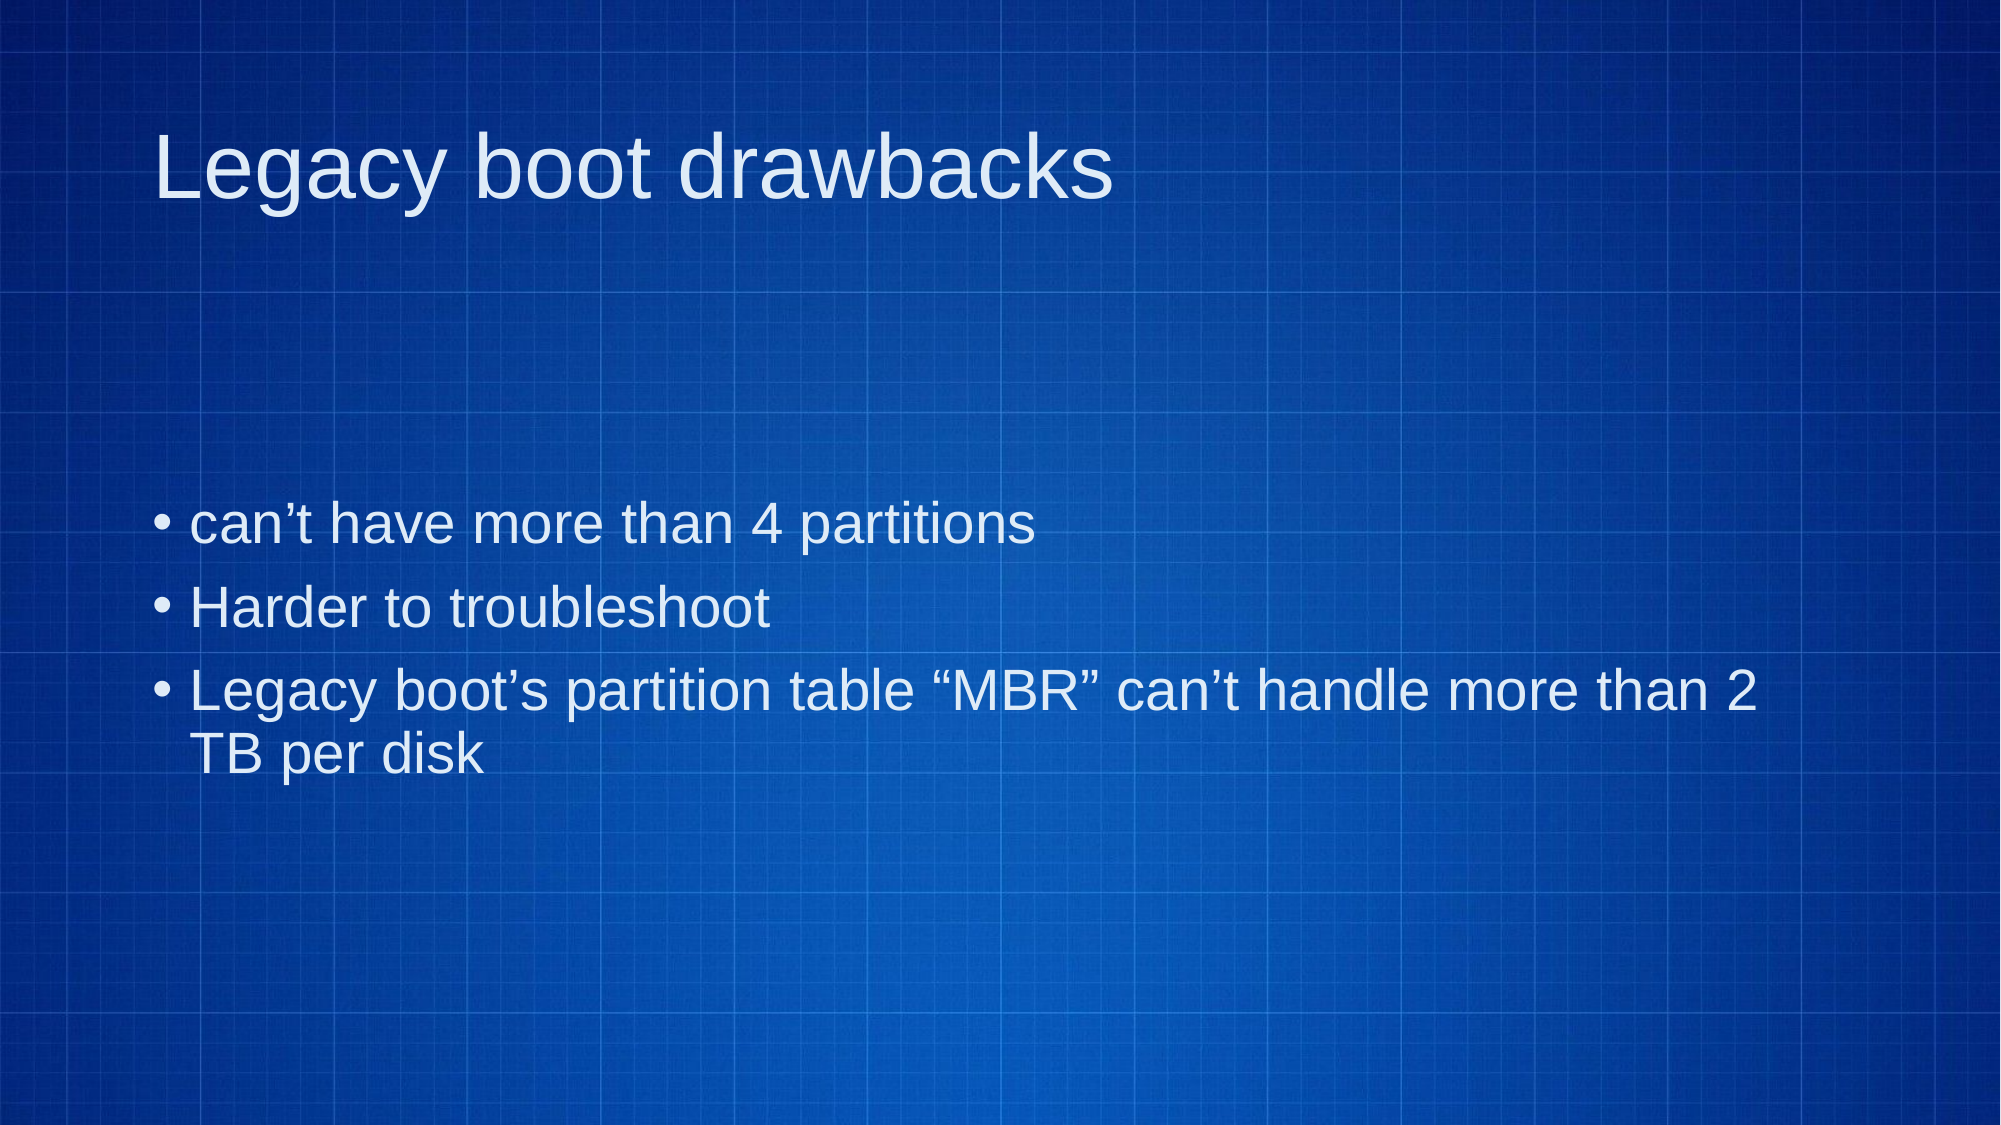

# Legacy boot drawbacks
can’t have more than 4 partitions
Harder to troubleshoot
Legacy boot’s partition table “MBR” can’t handle more than 2 TB per disk